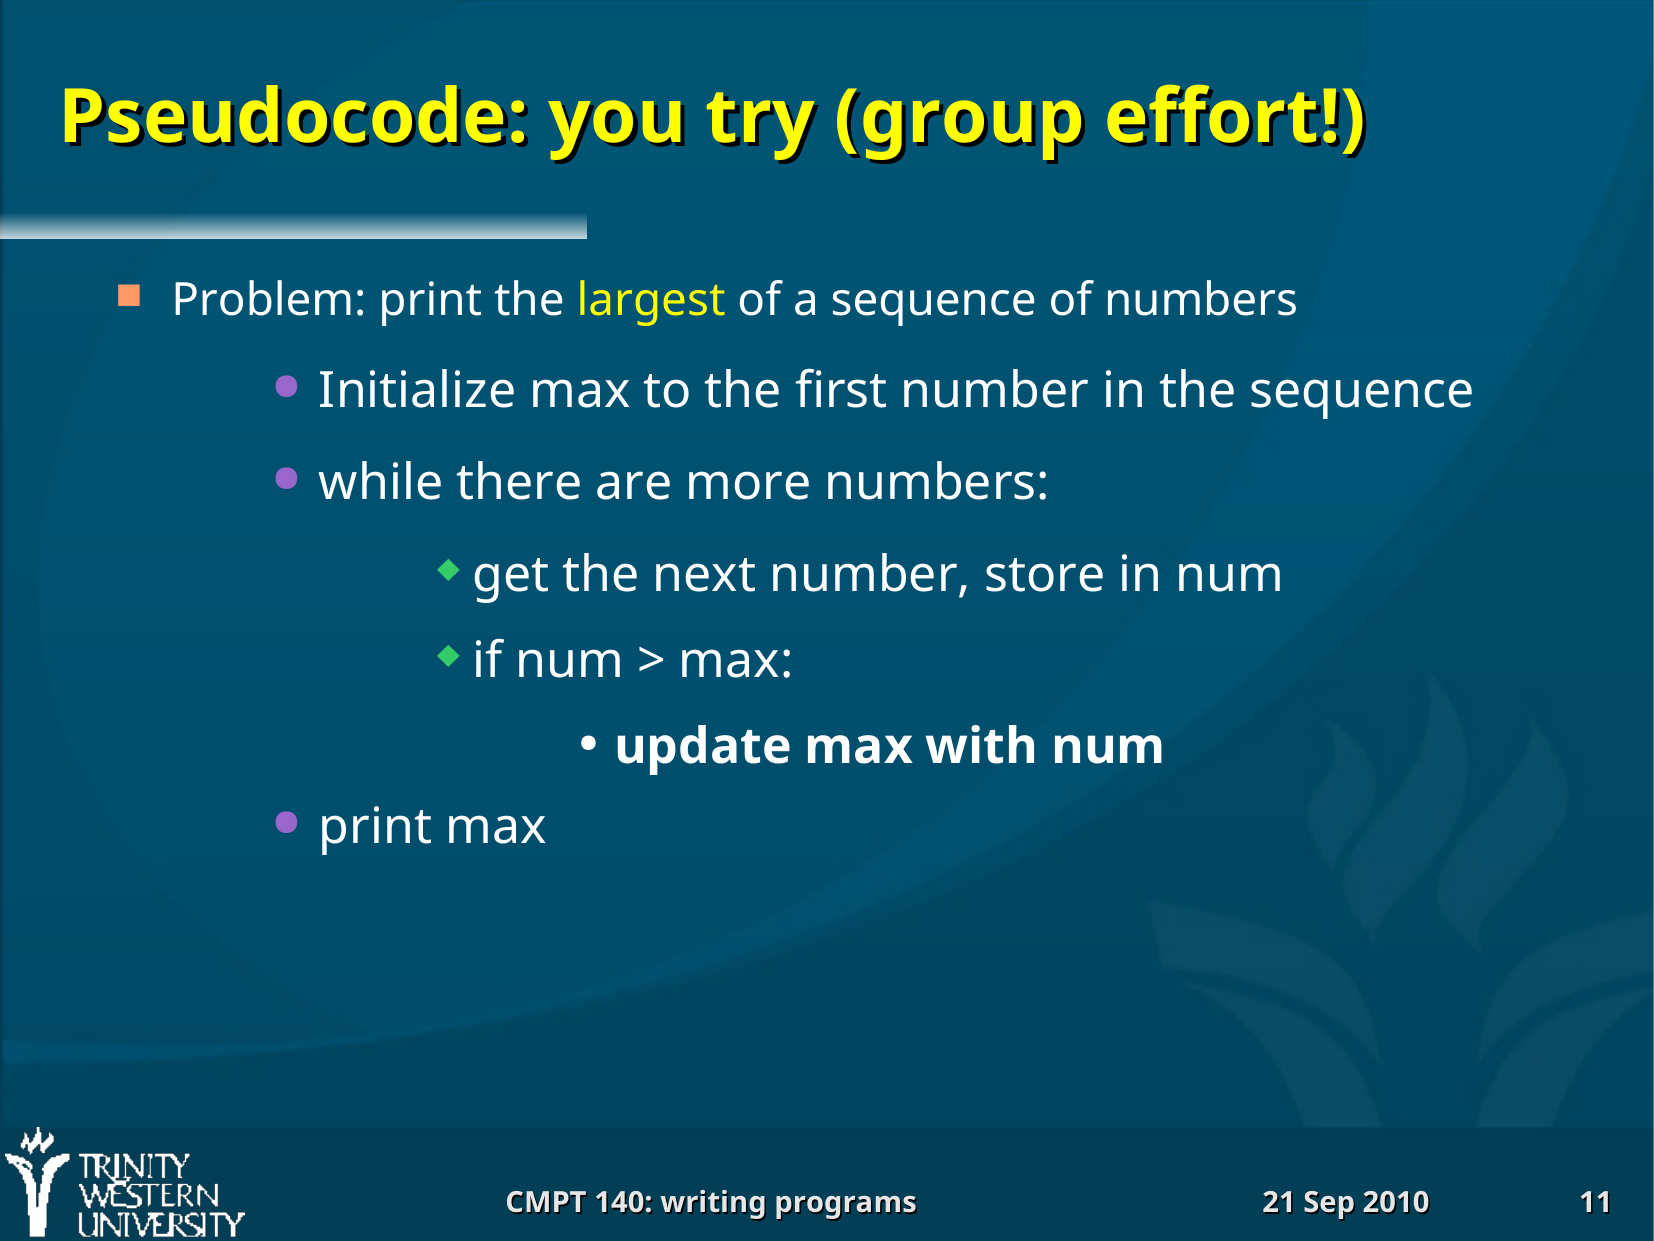

# Pseudocode: you try (group effort!)
Problem: print the largest of a sequence of numbers
Initialize max to the first number in the sequence
while there are more numbers:
get the next number, store in num
if num > max:
update max with num
print max
CMPT 140: writing programs
21 Sep 2010
11